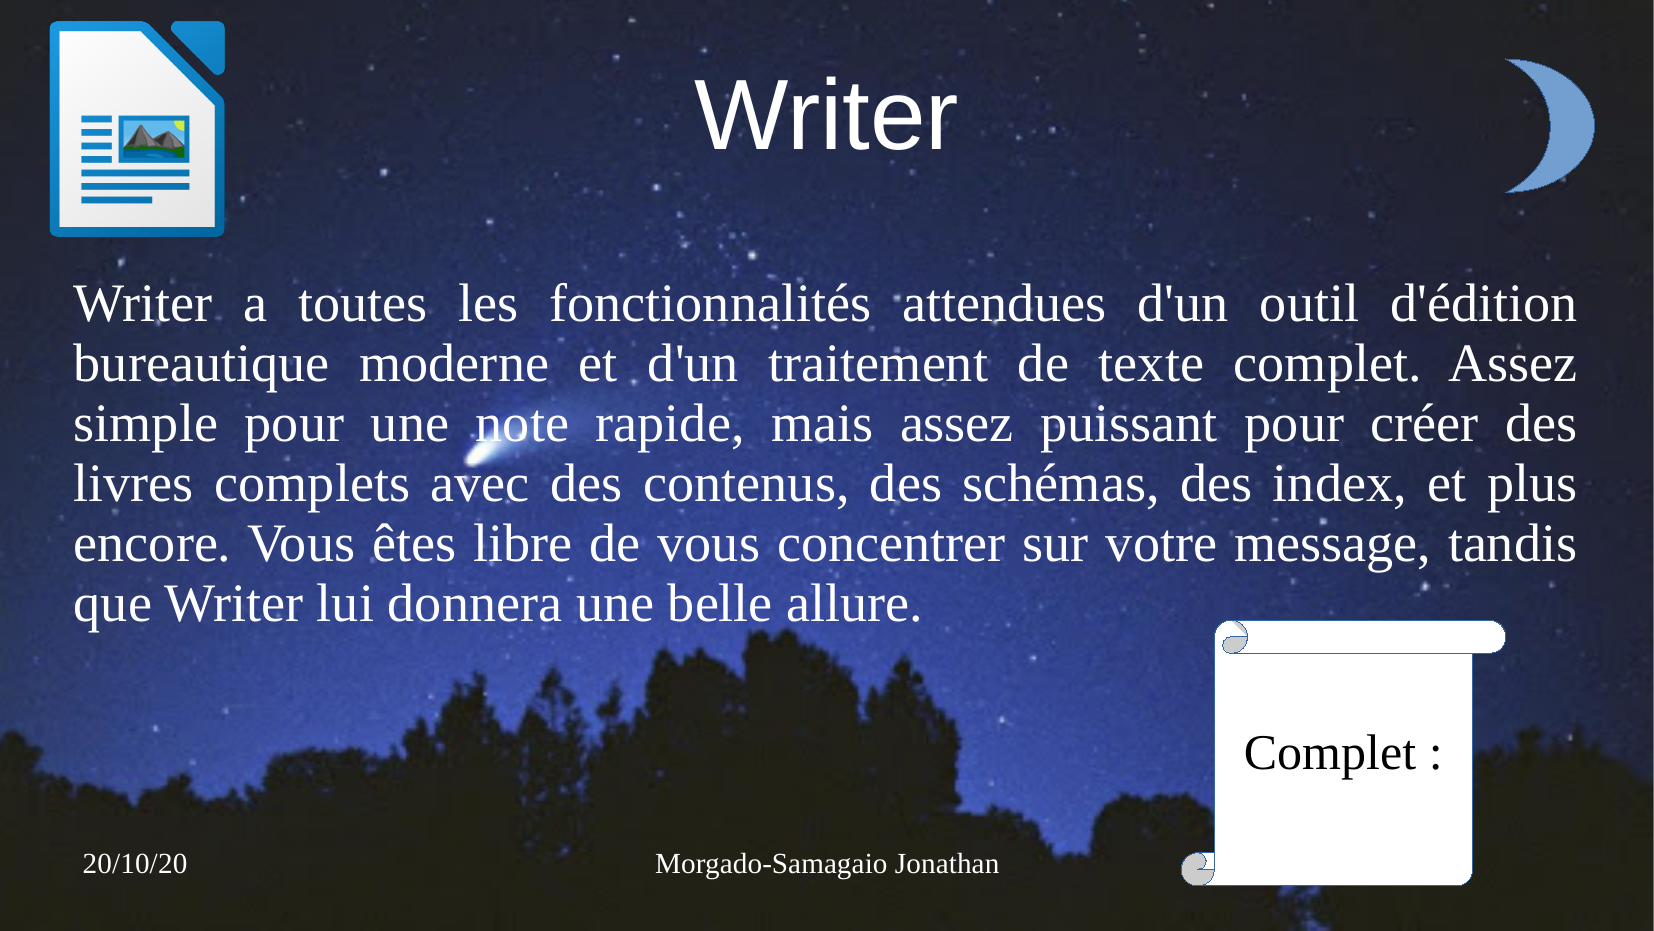

# Writer
Writer a toutes les fonctionnalités attendues d'un outil d'édition bureautique moderne et d'un traitement de texte complet. Assez simple pour une note rapide, mais assez puissant pour créer des livres complets avec des contenus, des schémas, des index, et plus encore. Vous êtes libre de vous concentrer sur votre message, tandis que Writer lui donnera une belle allure.
Complet :
20/10/20
Morgado-Samagaio Jonathan